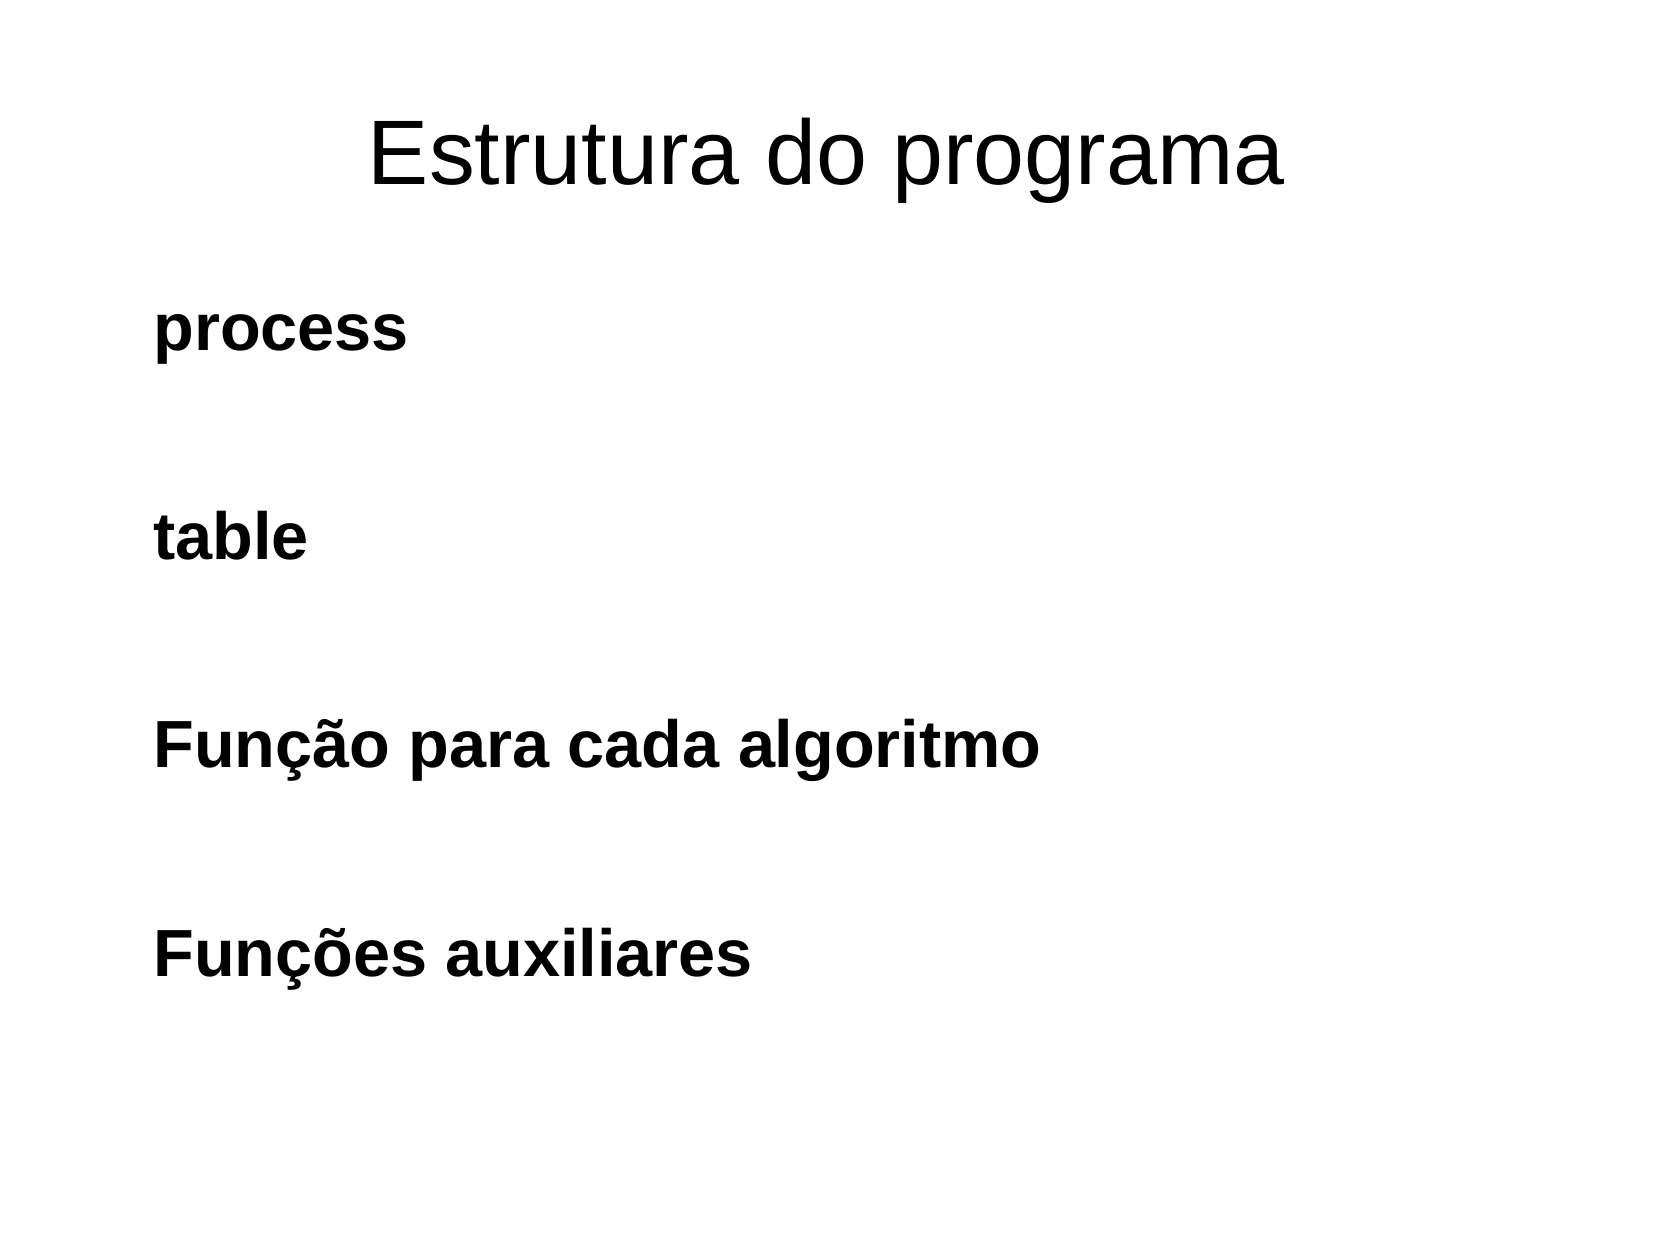

# Estrutura do programa
process
table
Função para cada algoritmo
Funções auxiliares